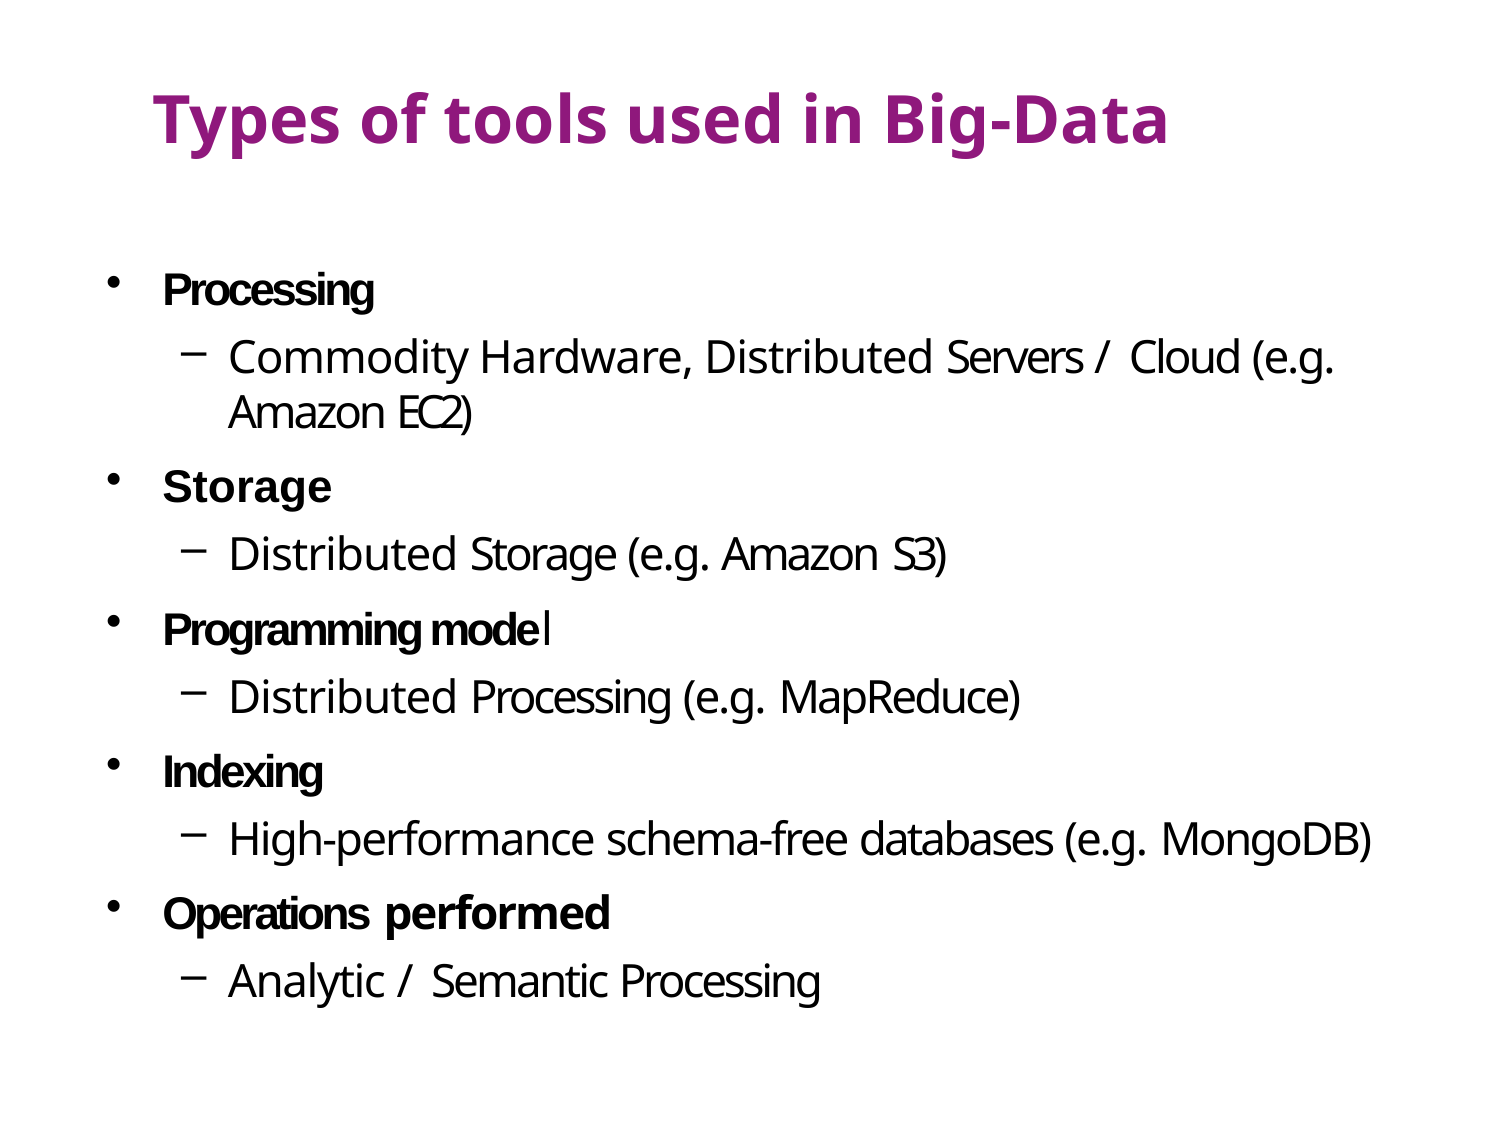

# Types of tools used in Big-Data
Processing
Commodity Hardware, Distributed Servers / Cloud (e.g. Amazon EC2)
Storage
Distributed Storage (e.g. Amazon S3)
Programming model
Distributed Processing (e.g. MapReduce)
Indexing
High-performance schema-free databases (e.g. MongoDB)
Operations performed
Analytic / Semantic Processing